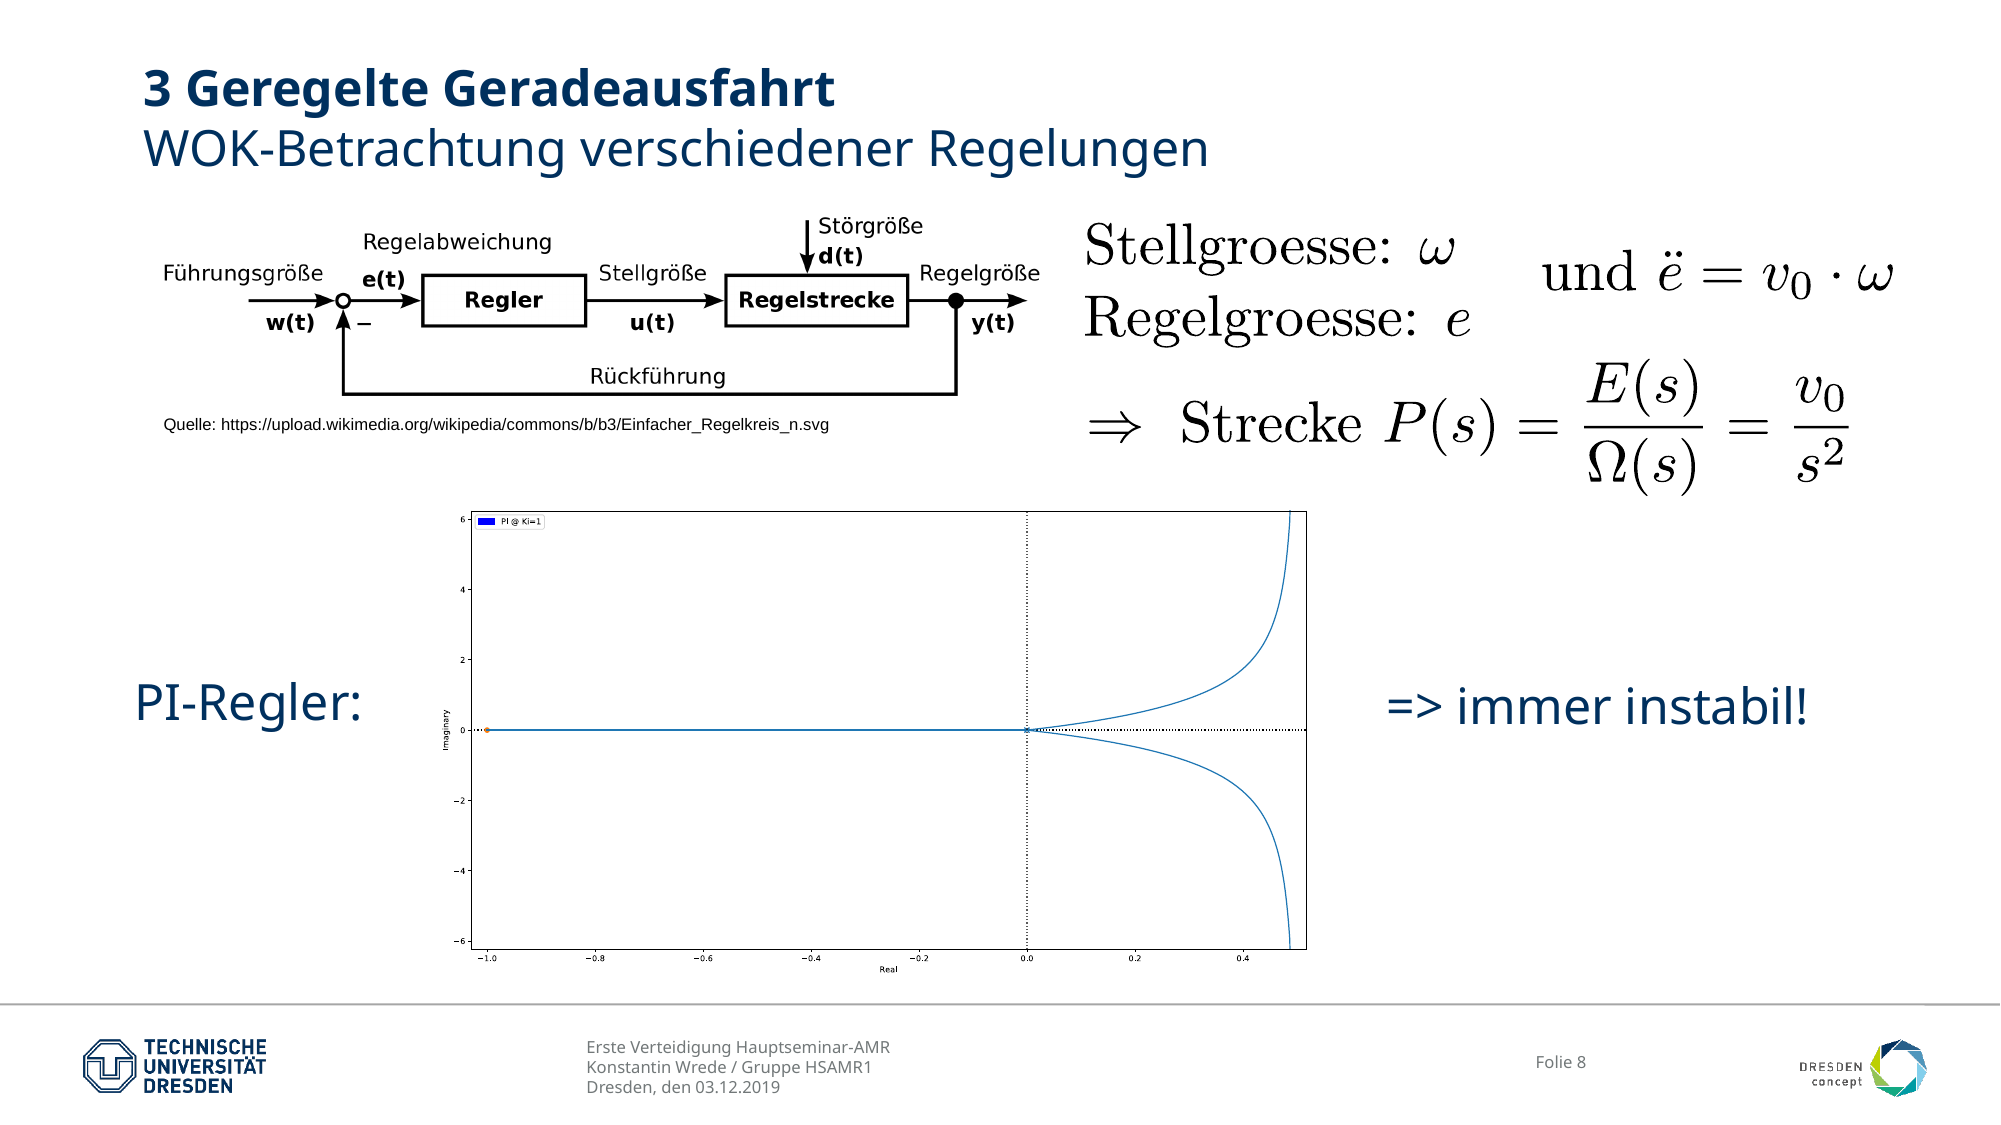

# 3 Geregelte Geradeausfahrt WOK-Betrachtung verschiedener Regelungen
Quelle: https://upload.wikimedia.org/wikipedia/commons/b/b3/Einfacher_Regelkreis_n.svg
PI-Regler:
=> immer instabil!